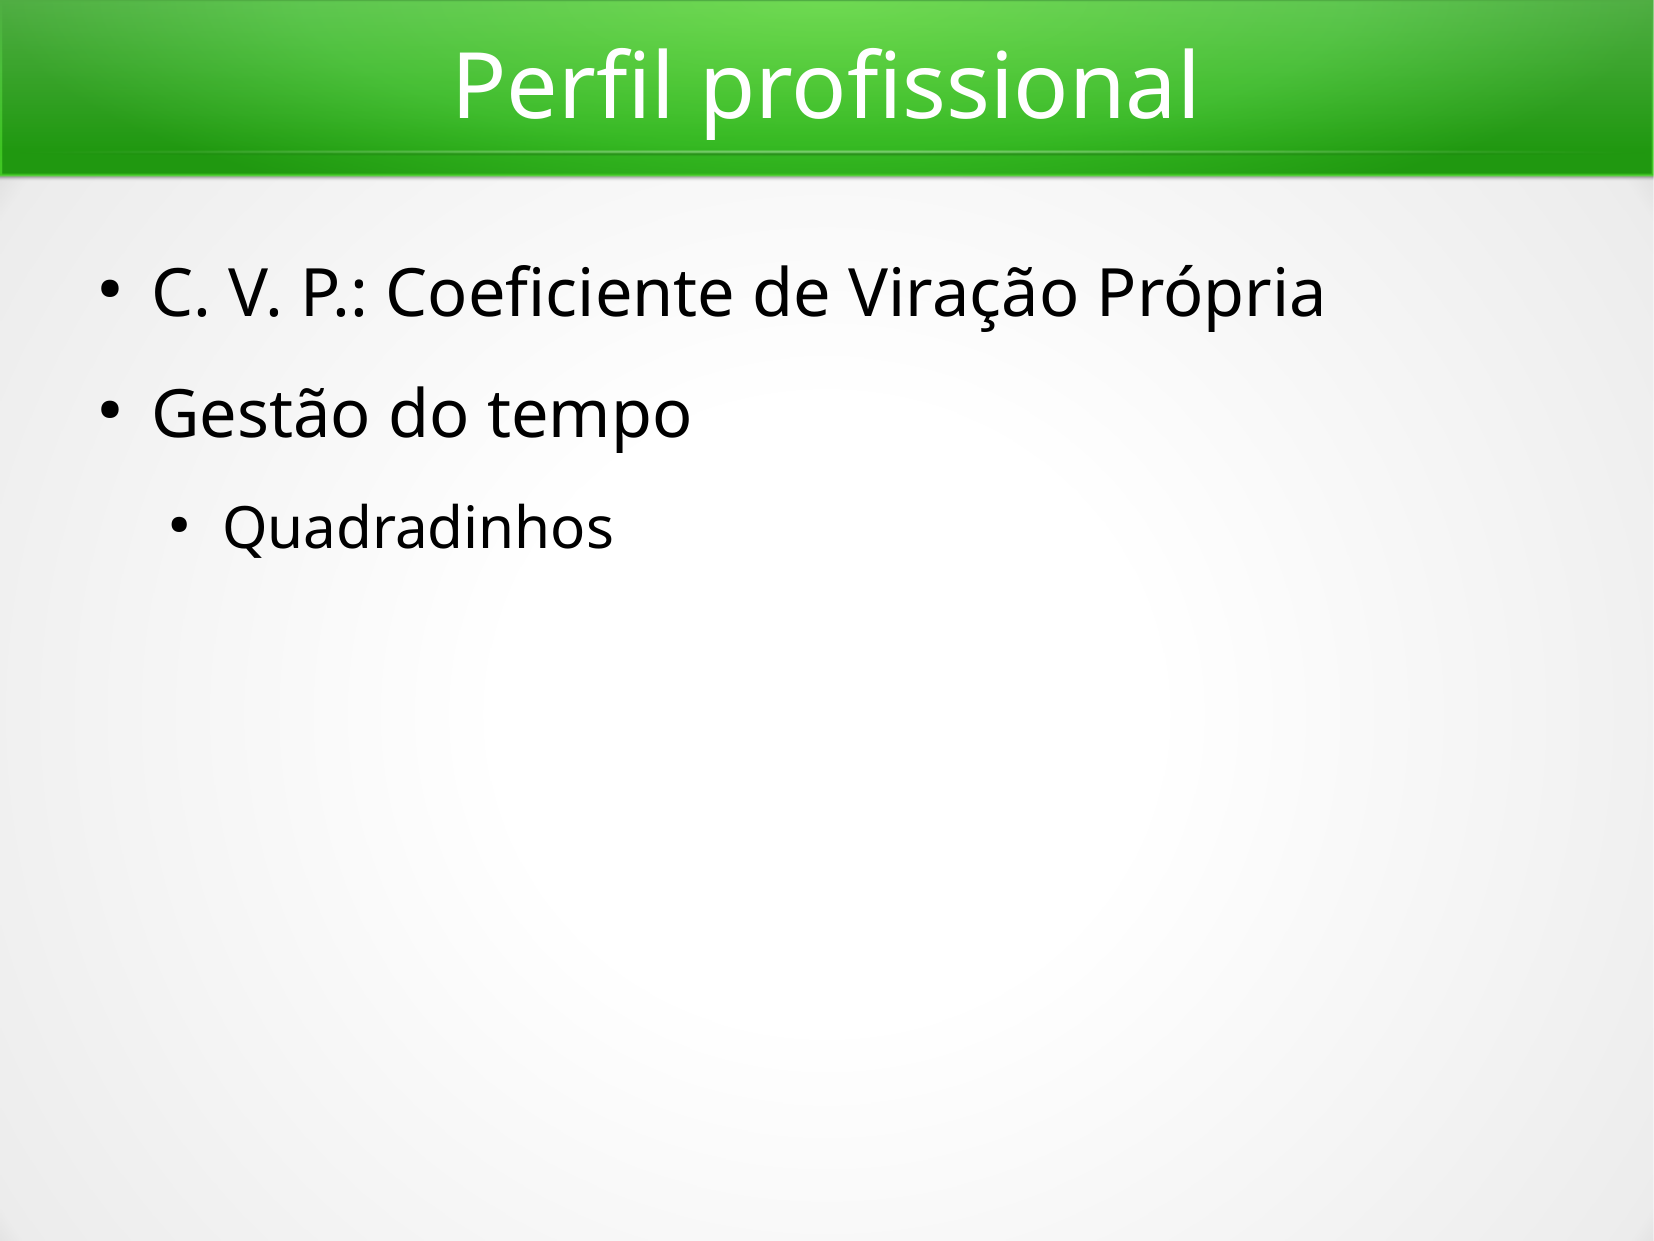

# Perfil profissional
C. V. P.: Coeficiente de Viração Própria
Gestão do tempo
Quadradinhos